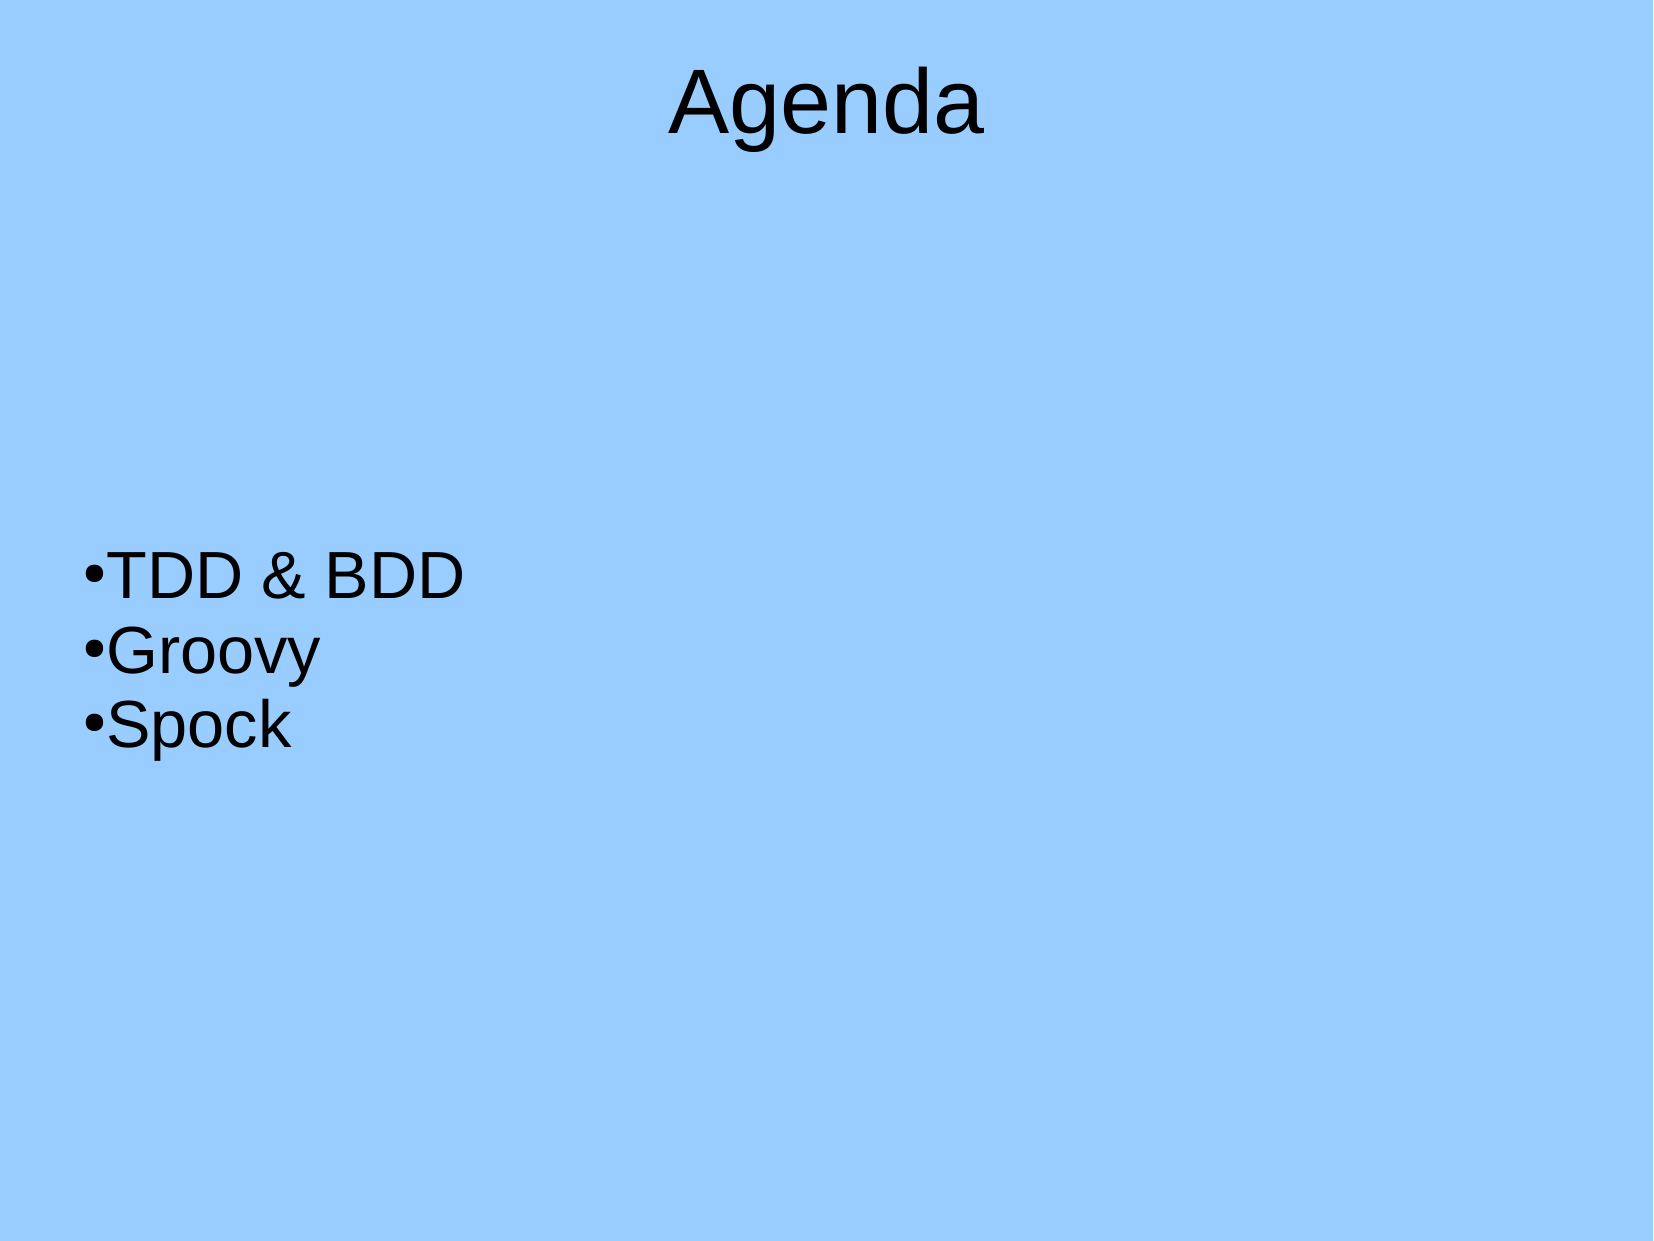

# Agenda
TDD & BDD
Groovy
Spock